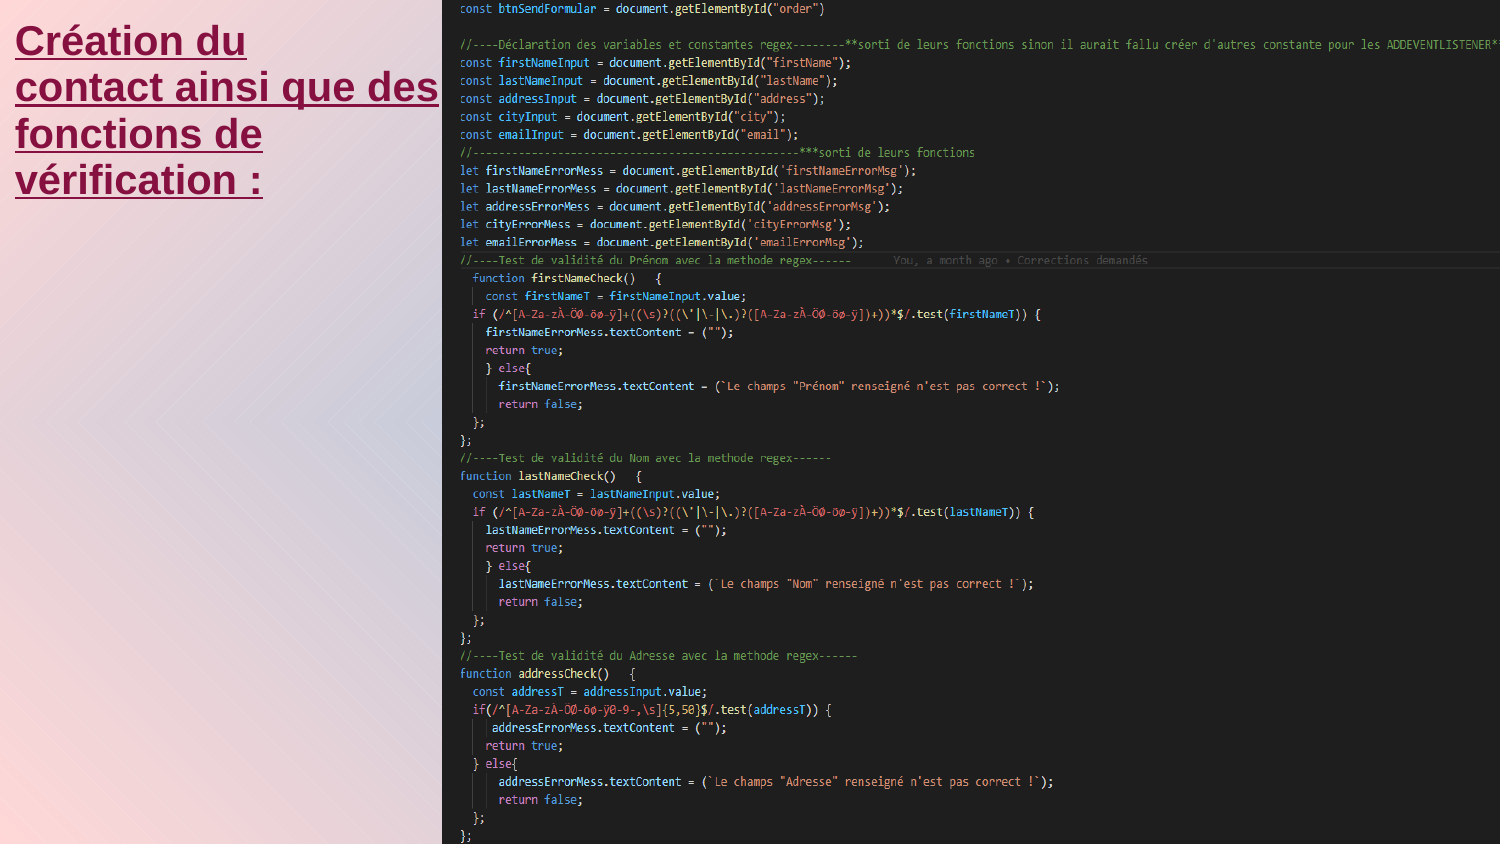

Création du contact ainsi que des fonctions de vérification :